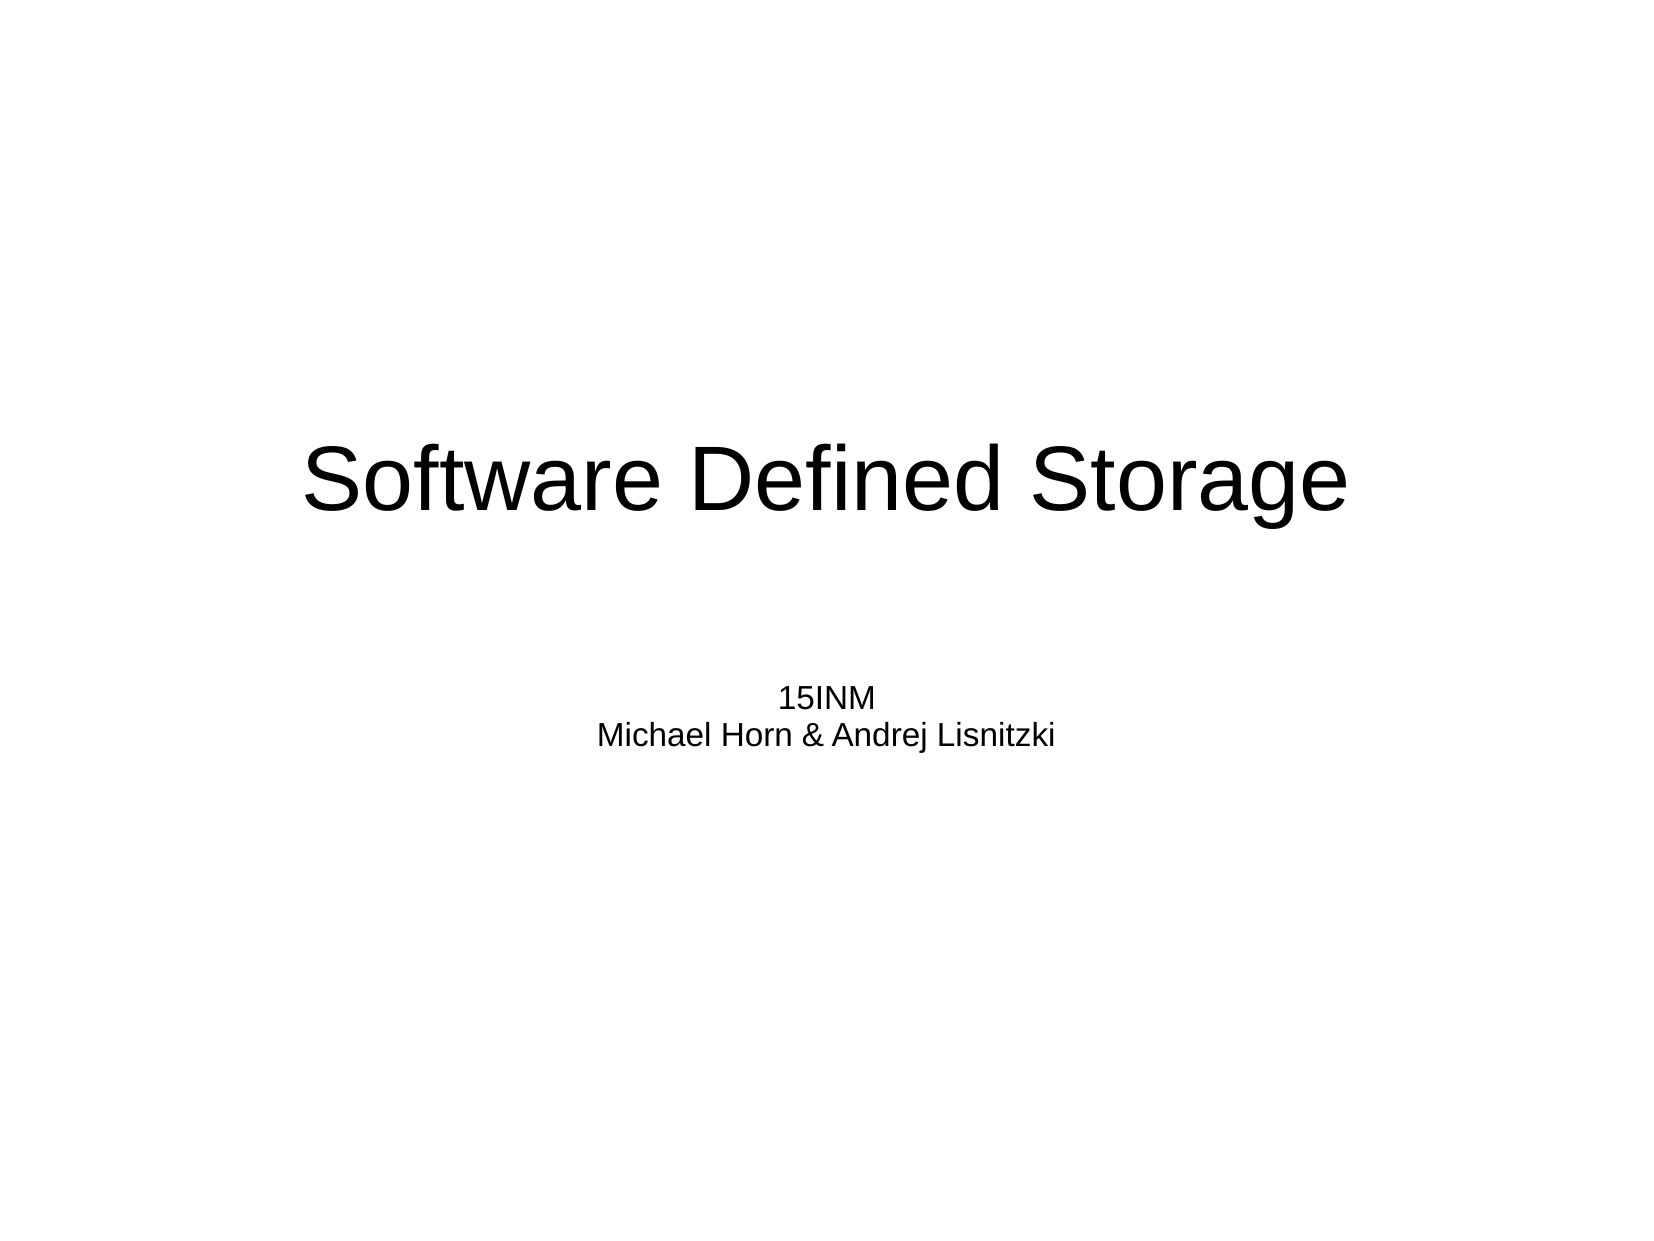

# Software Defined Storage
15INM
Michael Horn & Andrej Lisnitzki